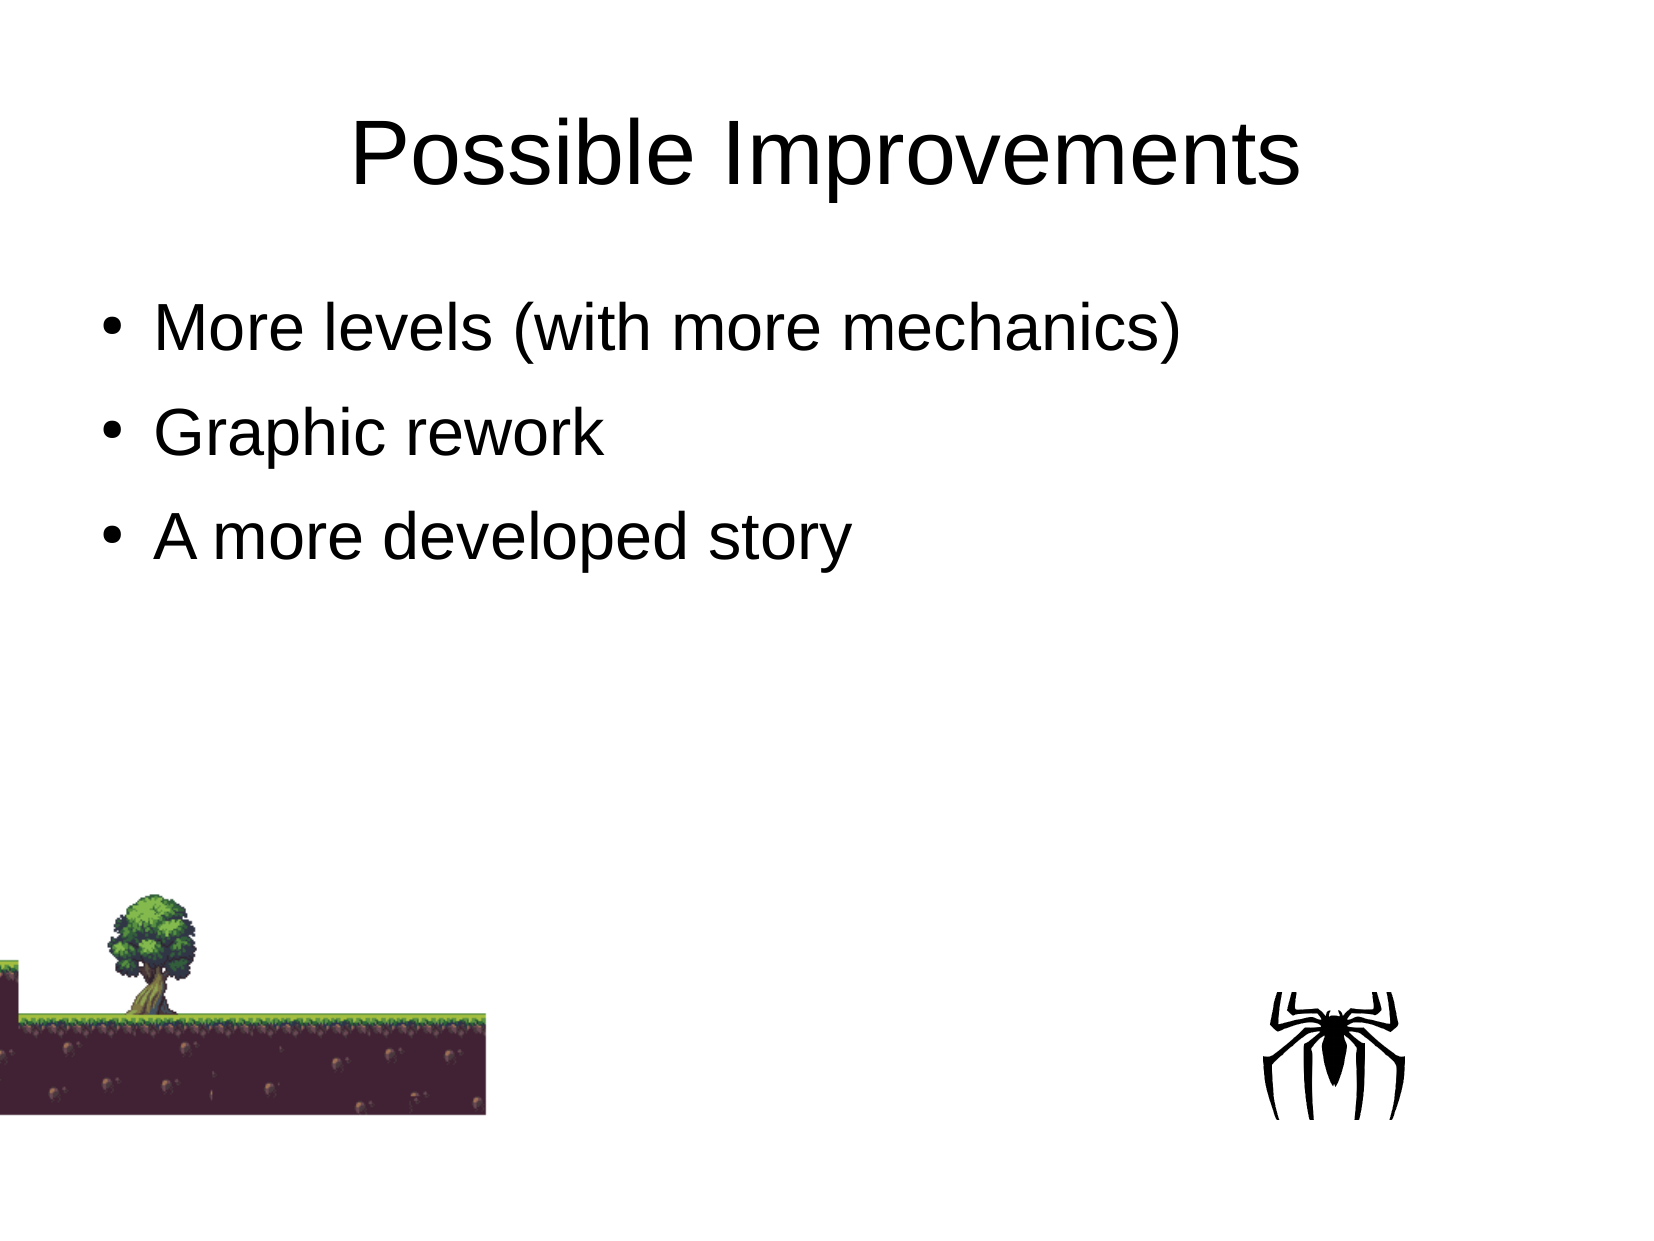

# Possible Improvements
More levels (with more mechanics)
Graphic rework
A more developed story